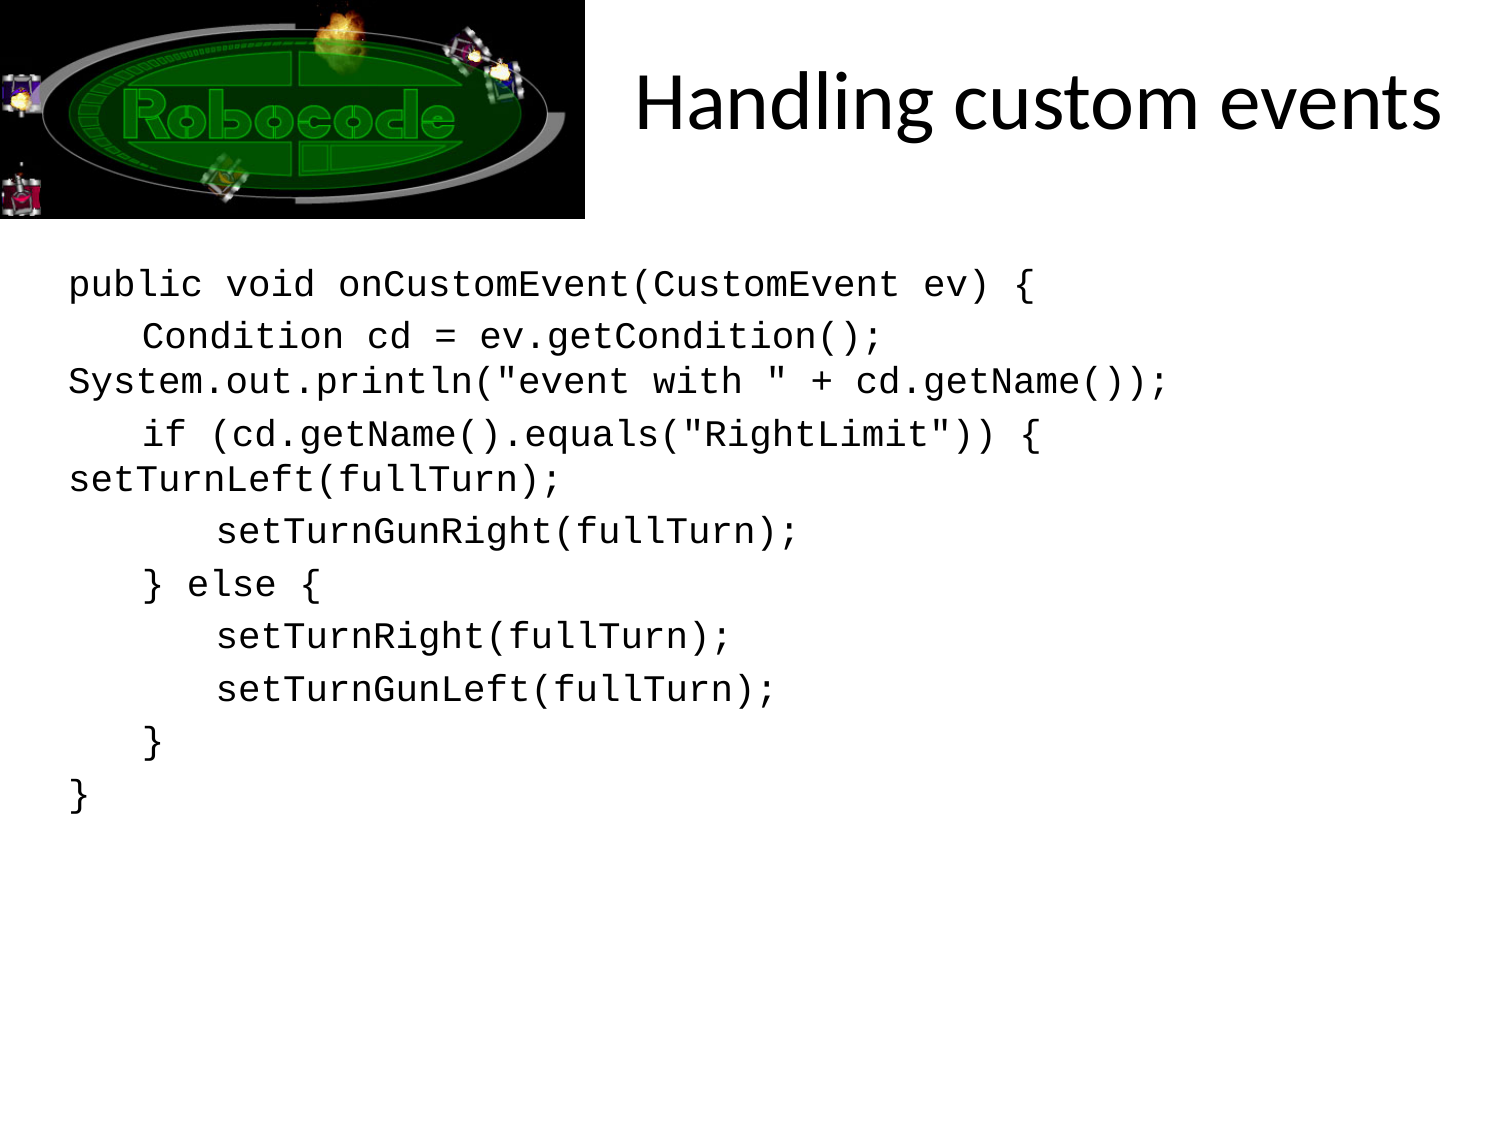

# Handling custom events
public void onCustomEvent(CustomEvent ev) {
	Condition cd = ev.getCondition(); 	System.out.println("event with " + cd.getName());
	if (cd.getName().equals("RightLimit")) { 				setTurnLeft(fullTurn);
		setTurnGunRight(fullTurn);
	} else {
		setTurnRight(fullTurn);
		setTurnGunLeft(fullTurn);
	}
}